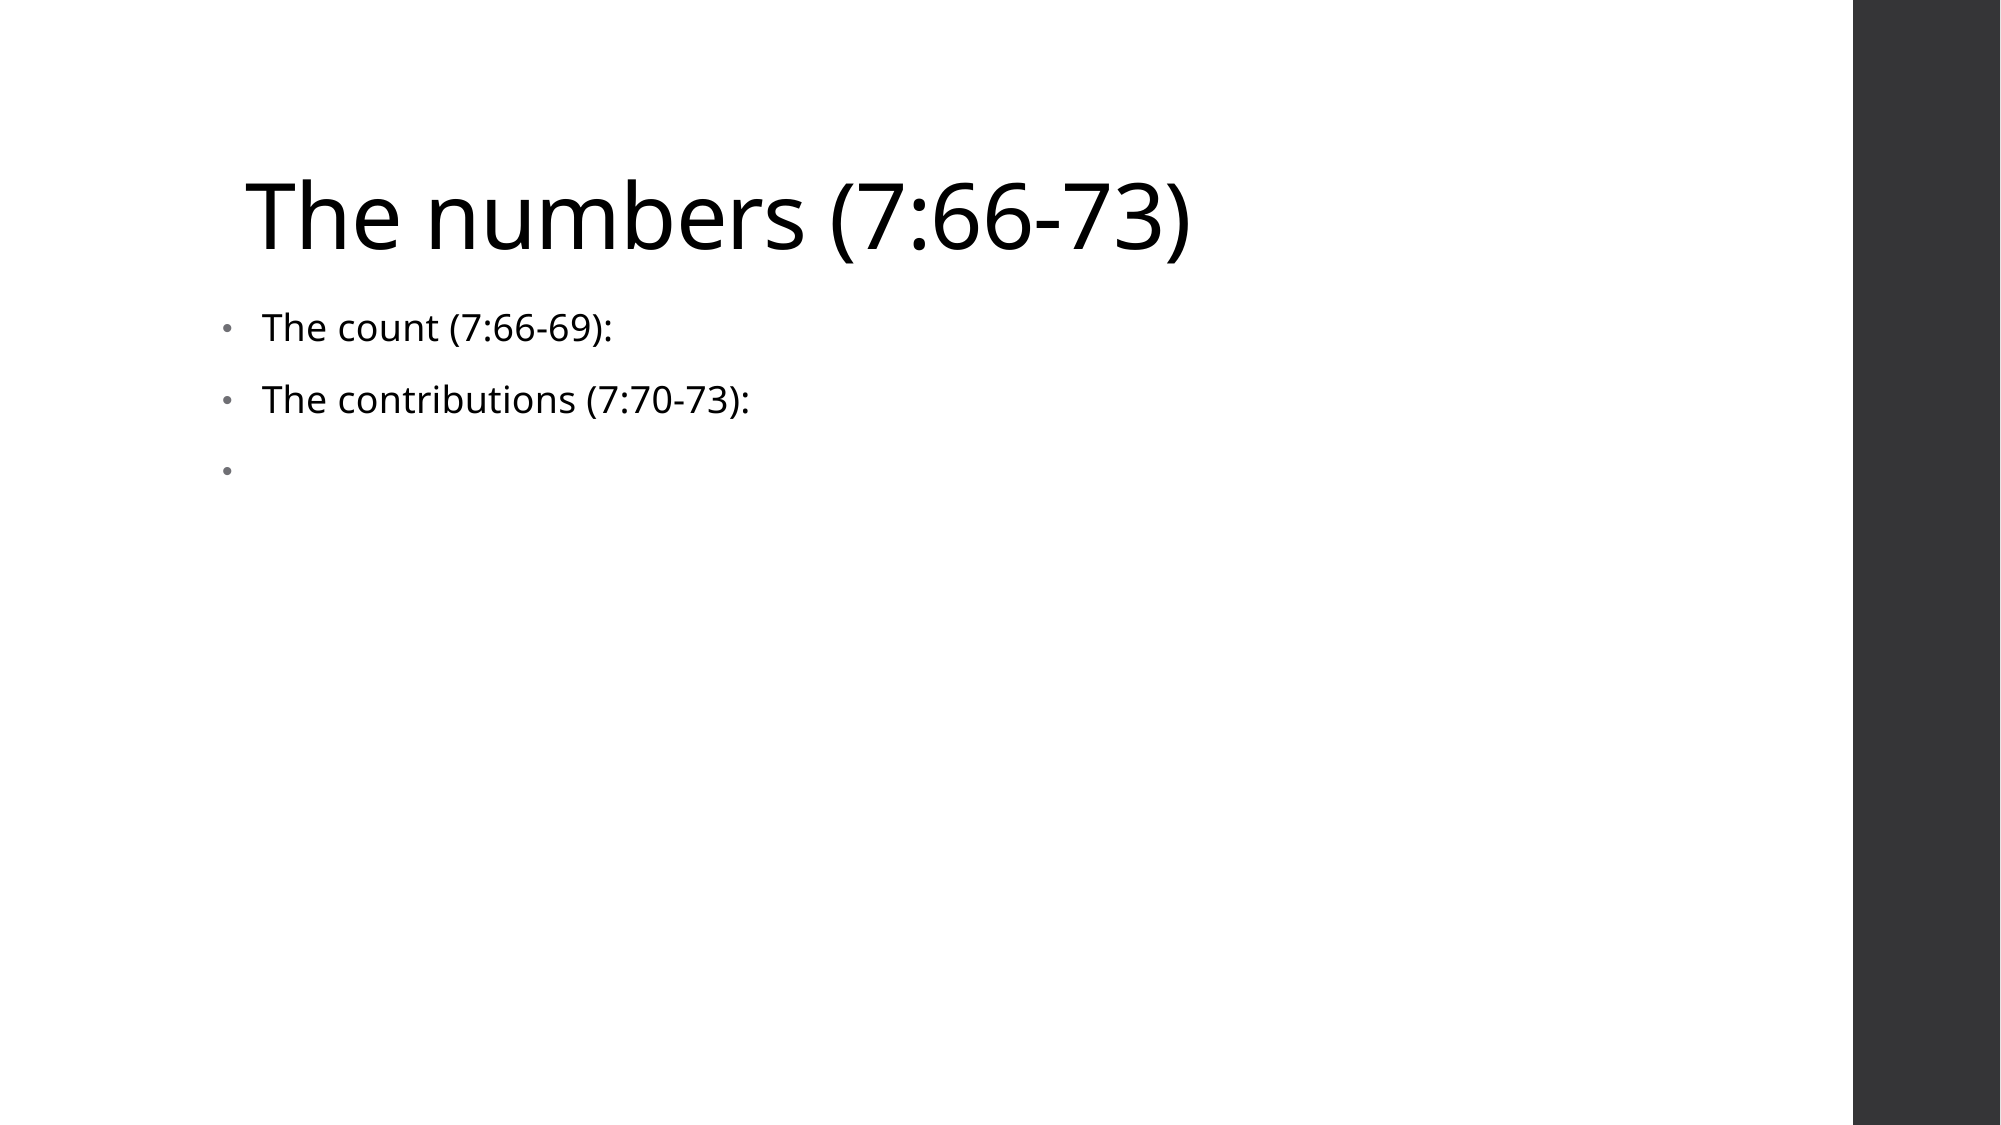

# The numbers (7:66-73)
 The count (7:66-69):
 The contributions (7:70-73):